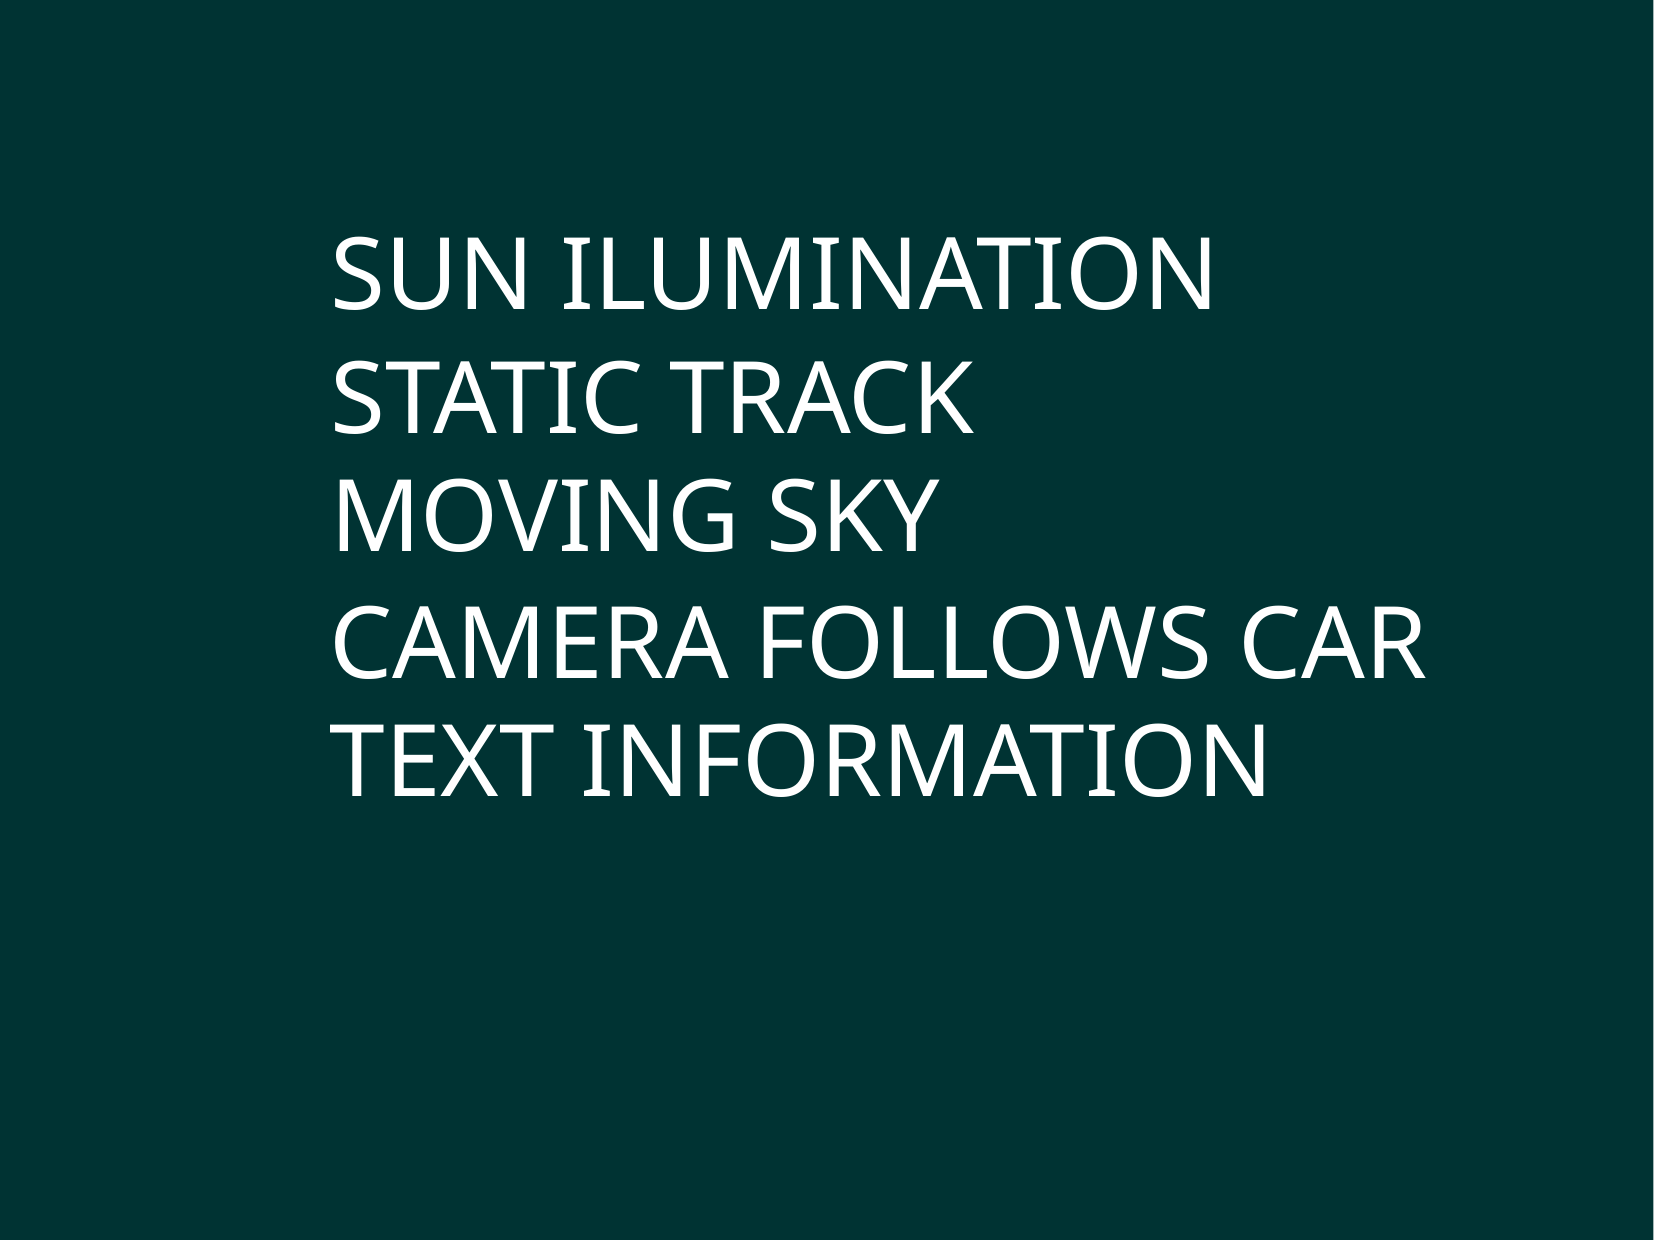

SUN ILUMINATION
STATIC TRACK
MOVING SKY
CAMERA FOLLOWS CAR
TEXT INFORMATION